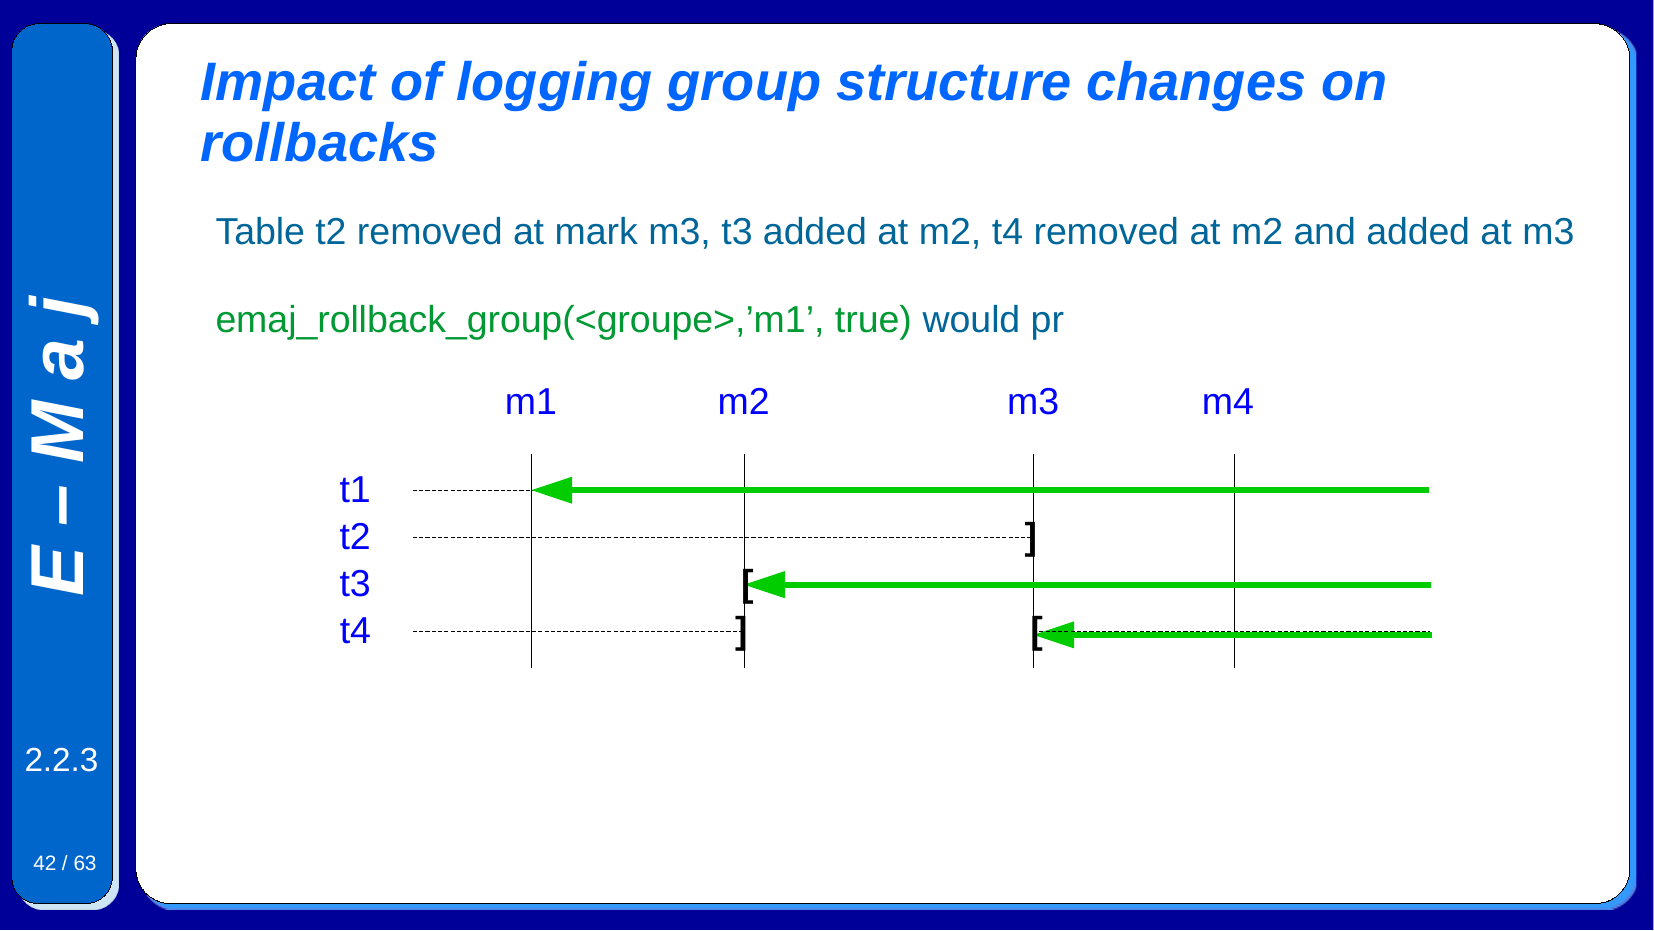

# Impact of logging group structure changes on rollbacks
Table t2 removed at mark m3, t3 added at m2, t4 removed at m2 and added at m3
emaj_rollback_group(<groupe>,’m1’, true) would pr
m1
m2
m3
m4
t1
t2
]
t3
[
t4
]
[